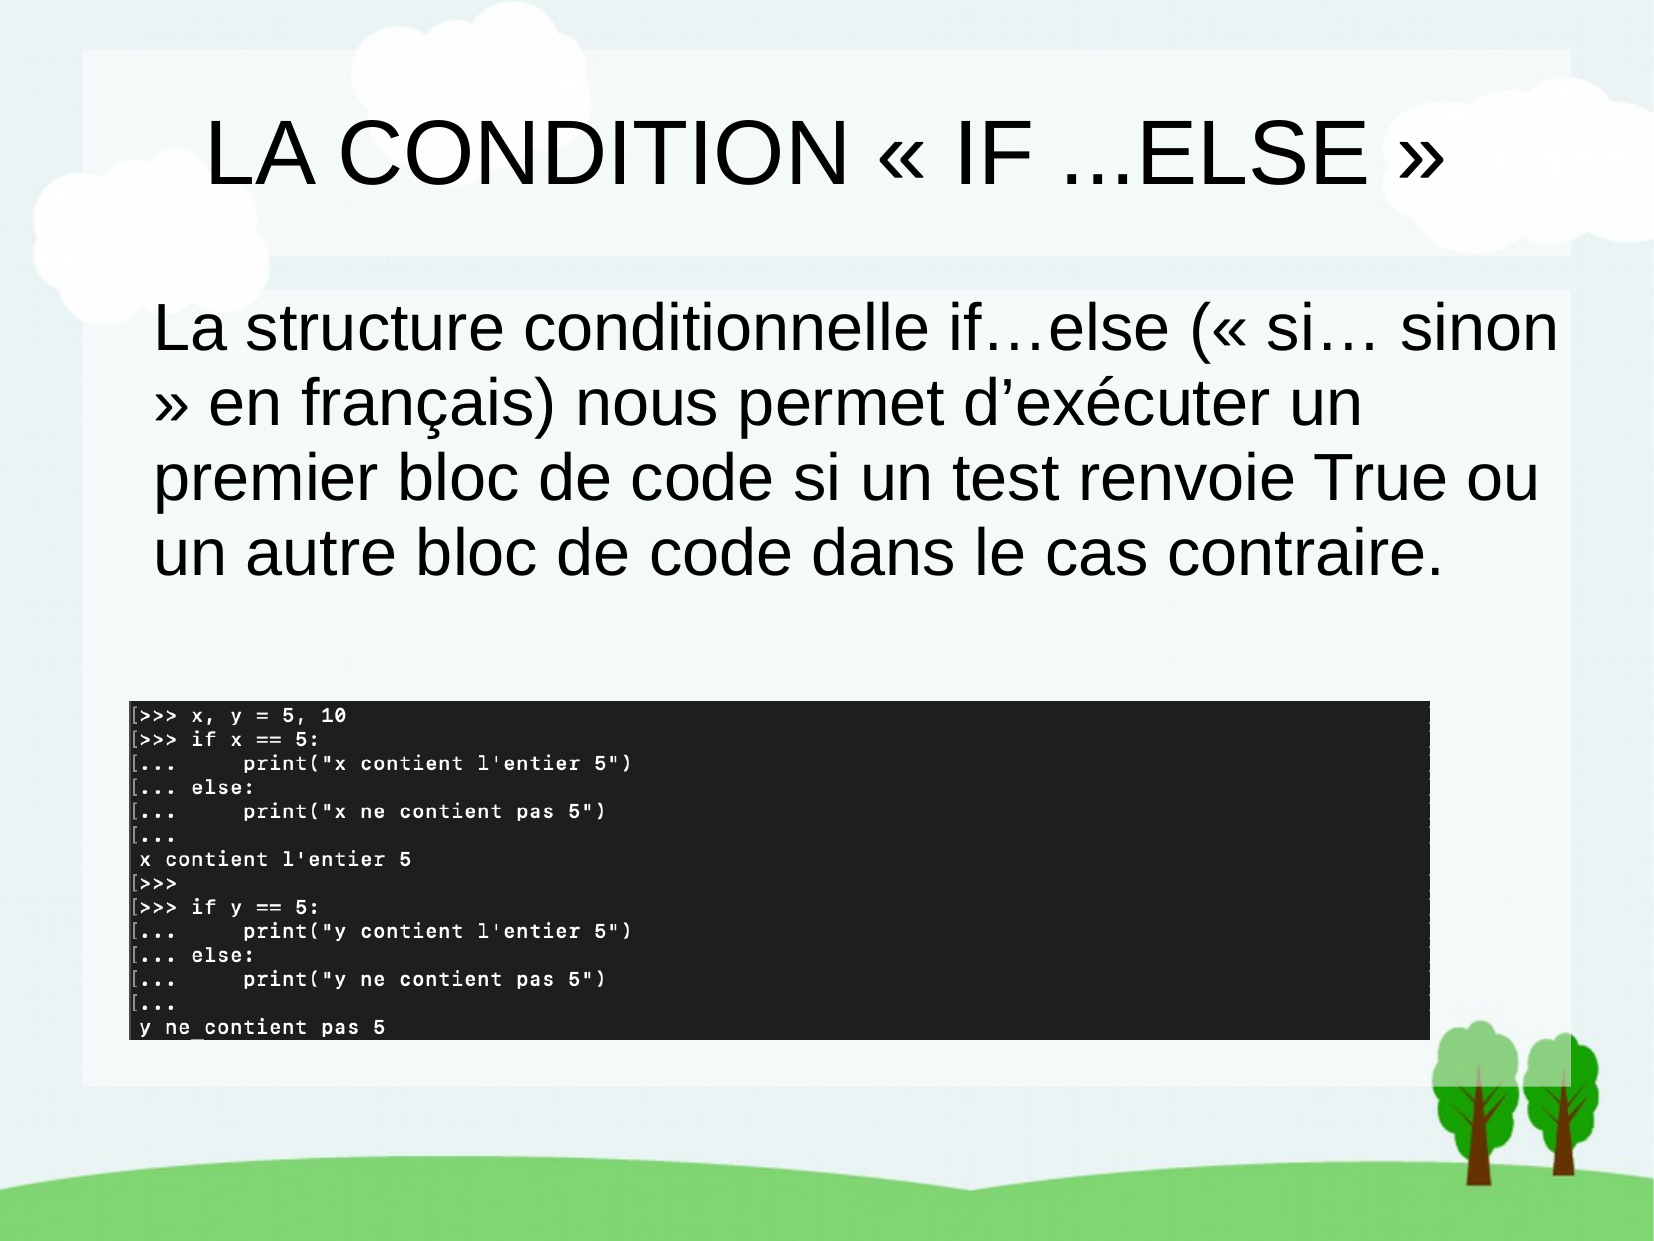

# LA CONDITION « IF ...ELSE »
La structure conditionnelle if…else (« si… sinon » en français) nous permet d’exécuter un premier bloc de code si un test renvoie True ou un autre bloc de code dans le cas contraire.